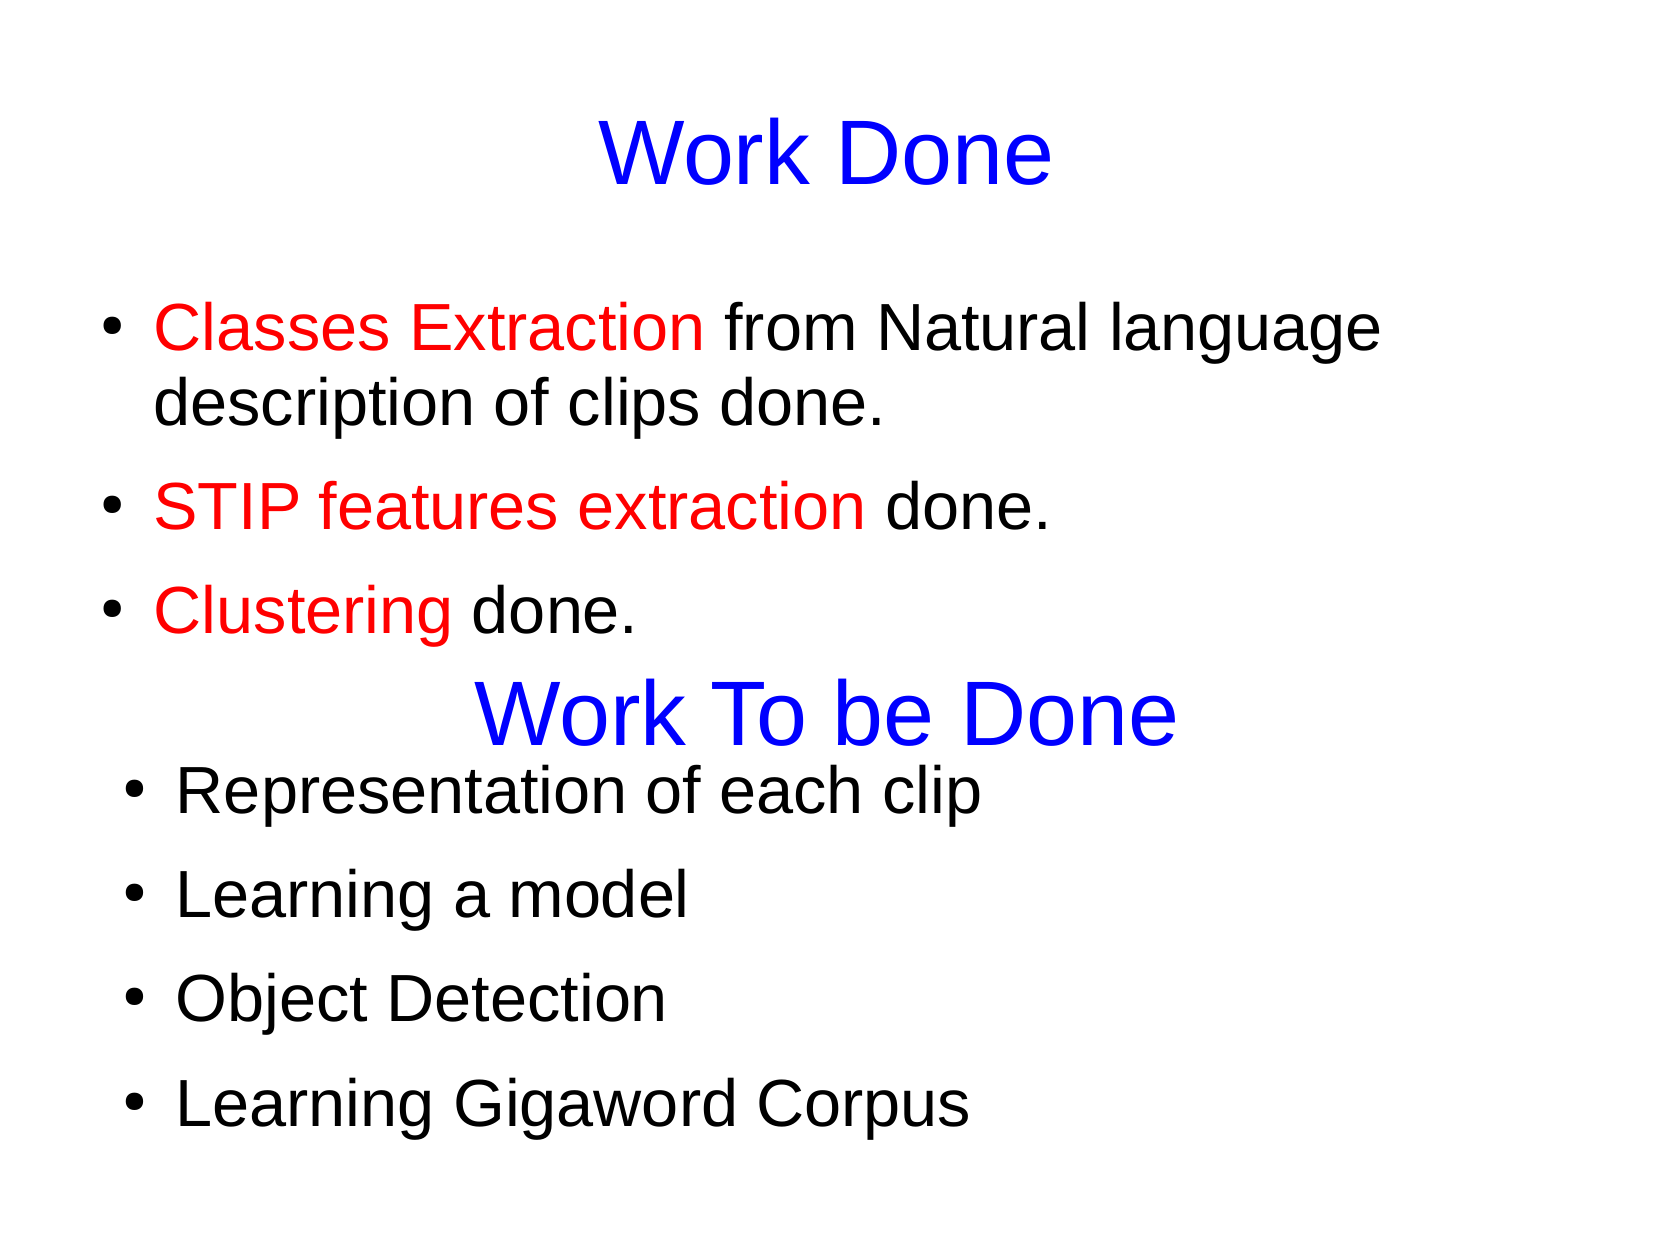

# Work Done
Classes Extraction from Natural language description of clips done.
STIP features extraction done.
Clustering done.
Work To be Done
Representation of each clip
Learning a model
Object Detection
Learning Gigaword Corpus